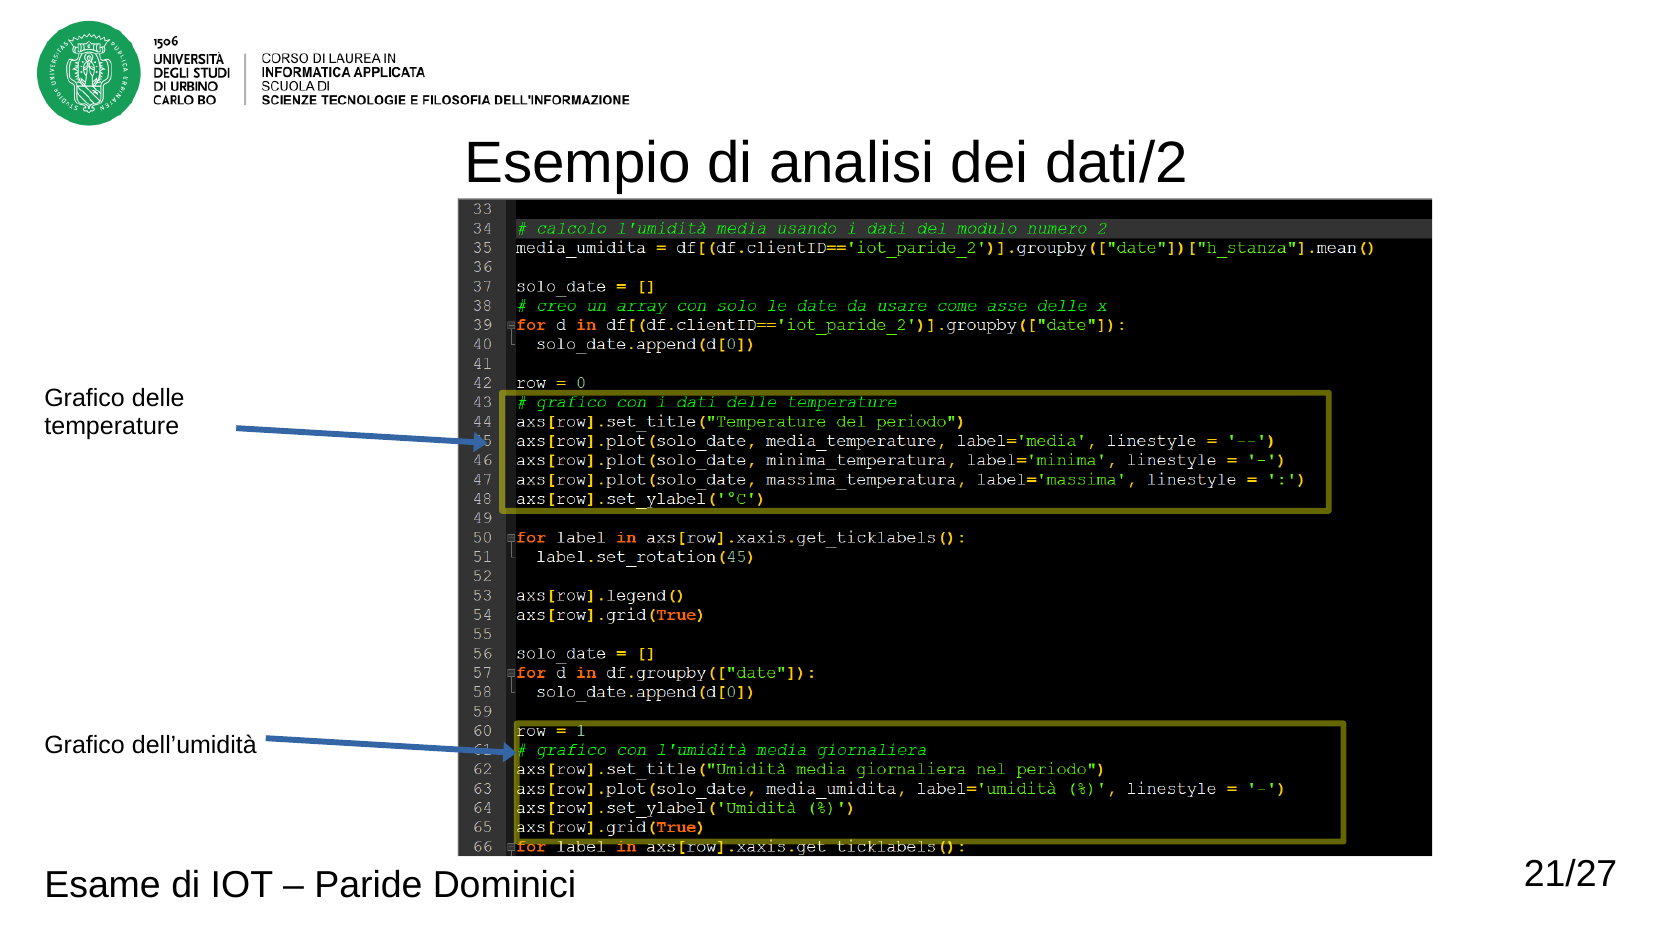

# Esempio di analisi dei dati/2
Grafico delle temperature
Grafico dell’umidità
Esame di IOT – Paride Dominici